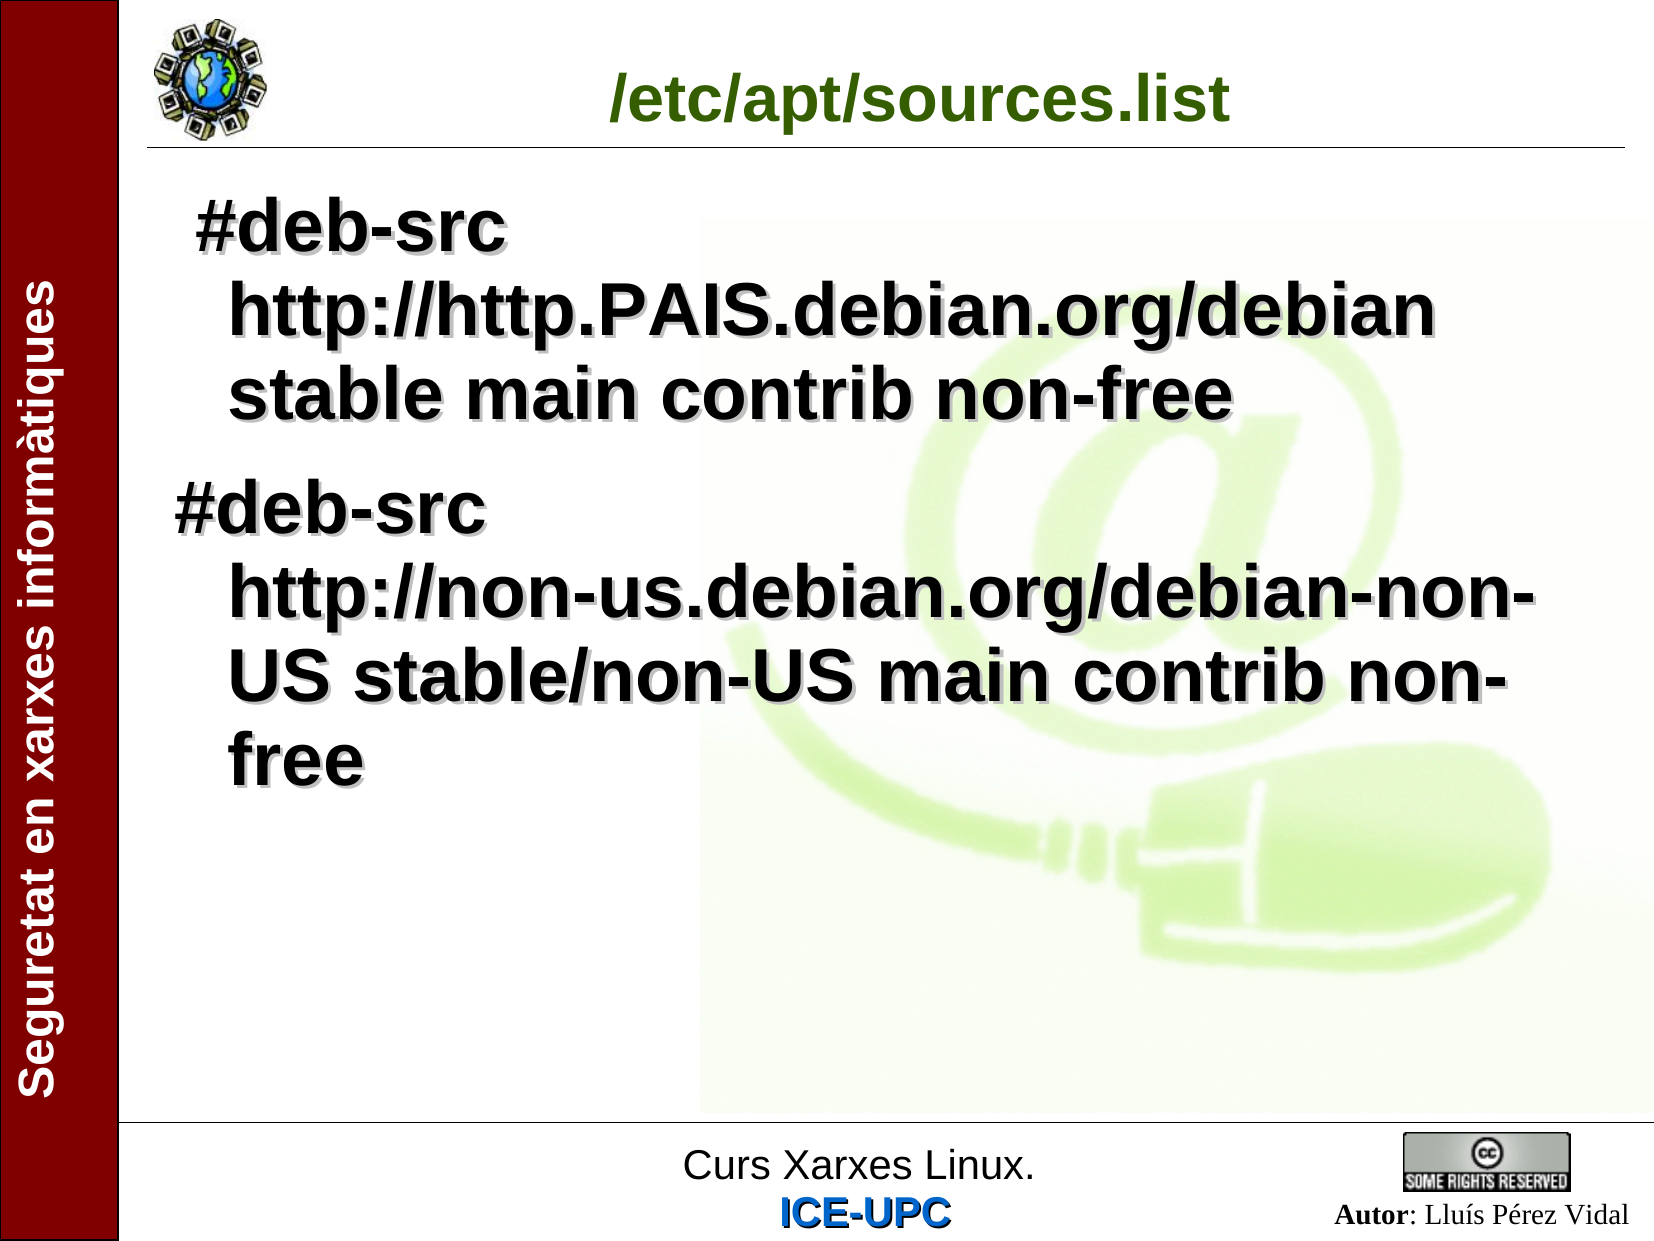

# /etc/apt/sources.list
 #deb-src http://http.PAIS.debian.org/debian stable main contrib non-free
#deb-src http://non-us.debian.org/debian-non-US stable/non-US main contrib non-free